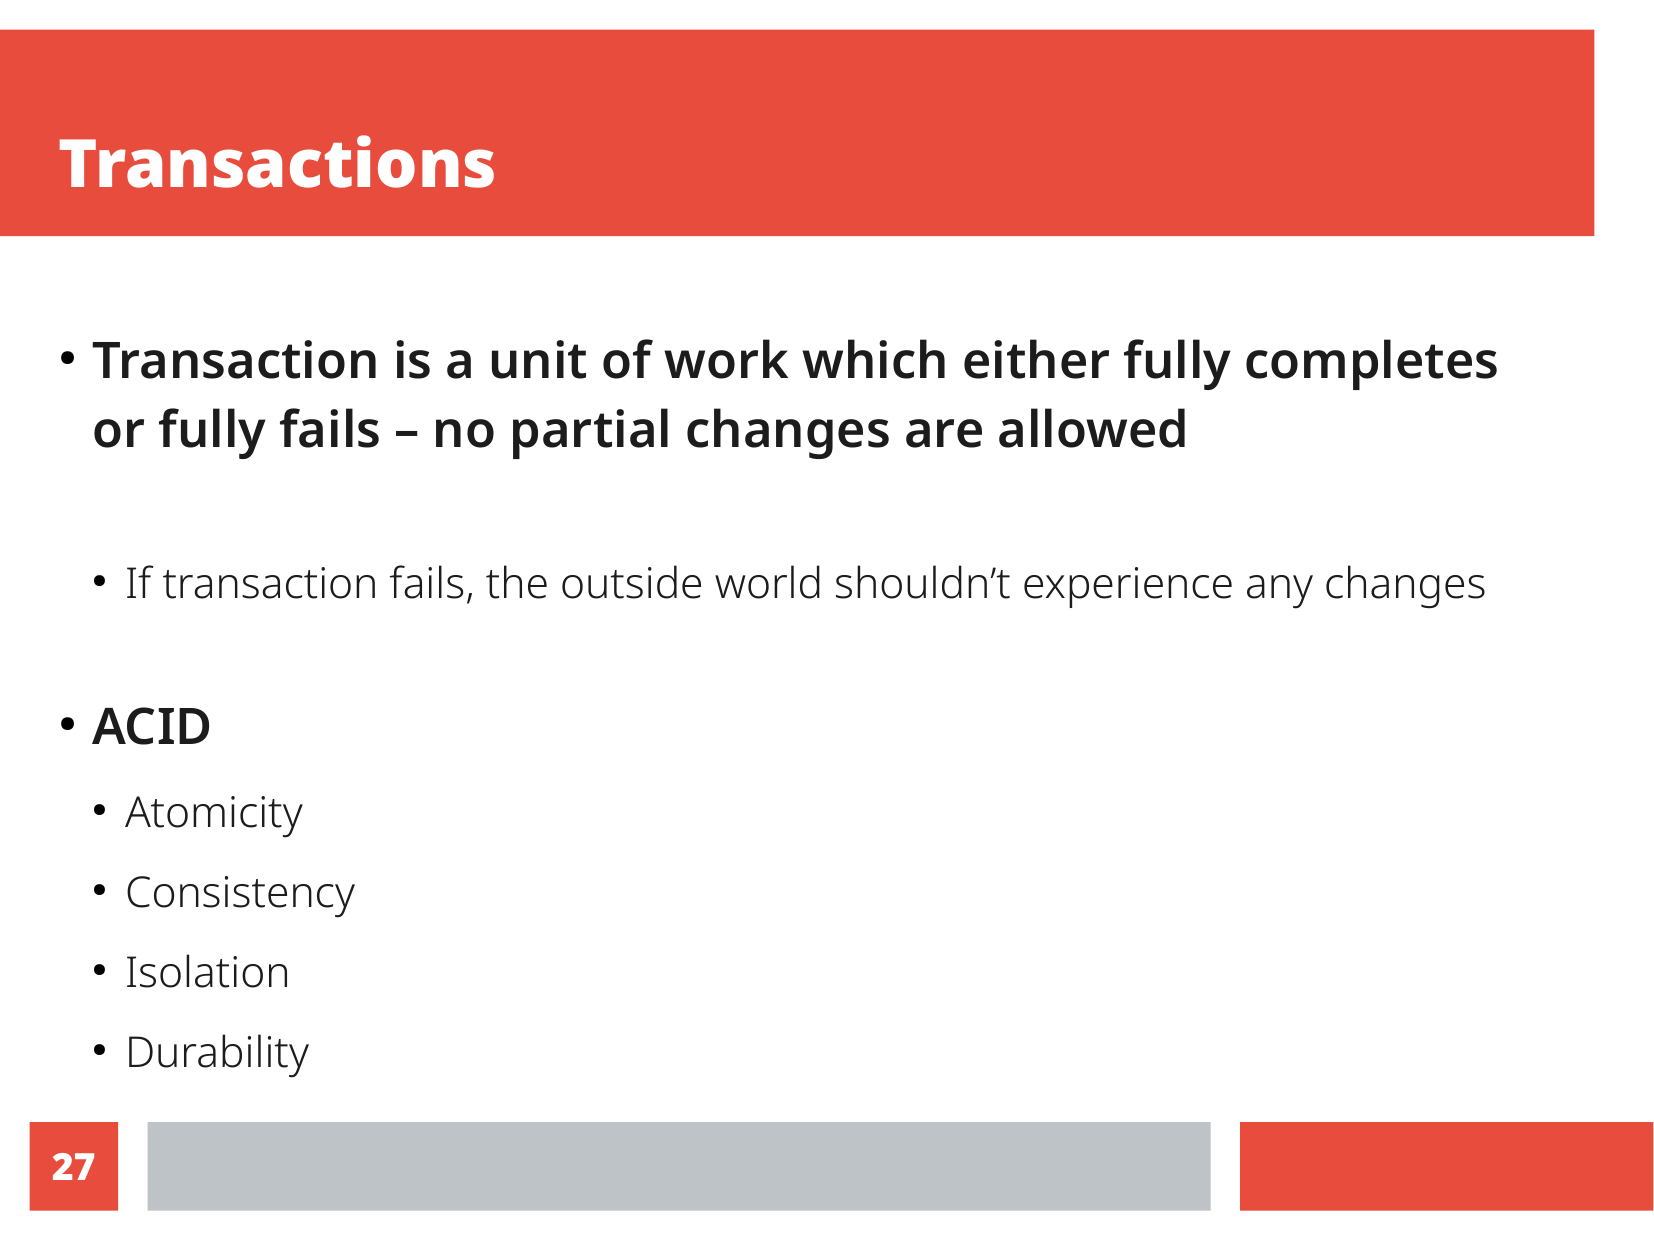

# Transactions
Transaction is a unit of work which either fully completes or fully fails – no partial changes are allowed
If transaction fails, the outside world shouldn’t experience any changes
ACID
Atomicity
Consistency
Isolation
Durability
27